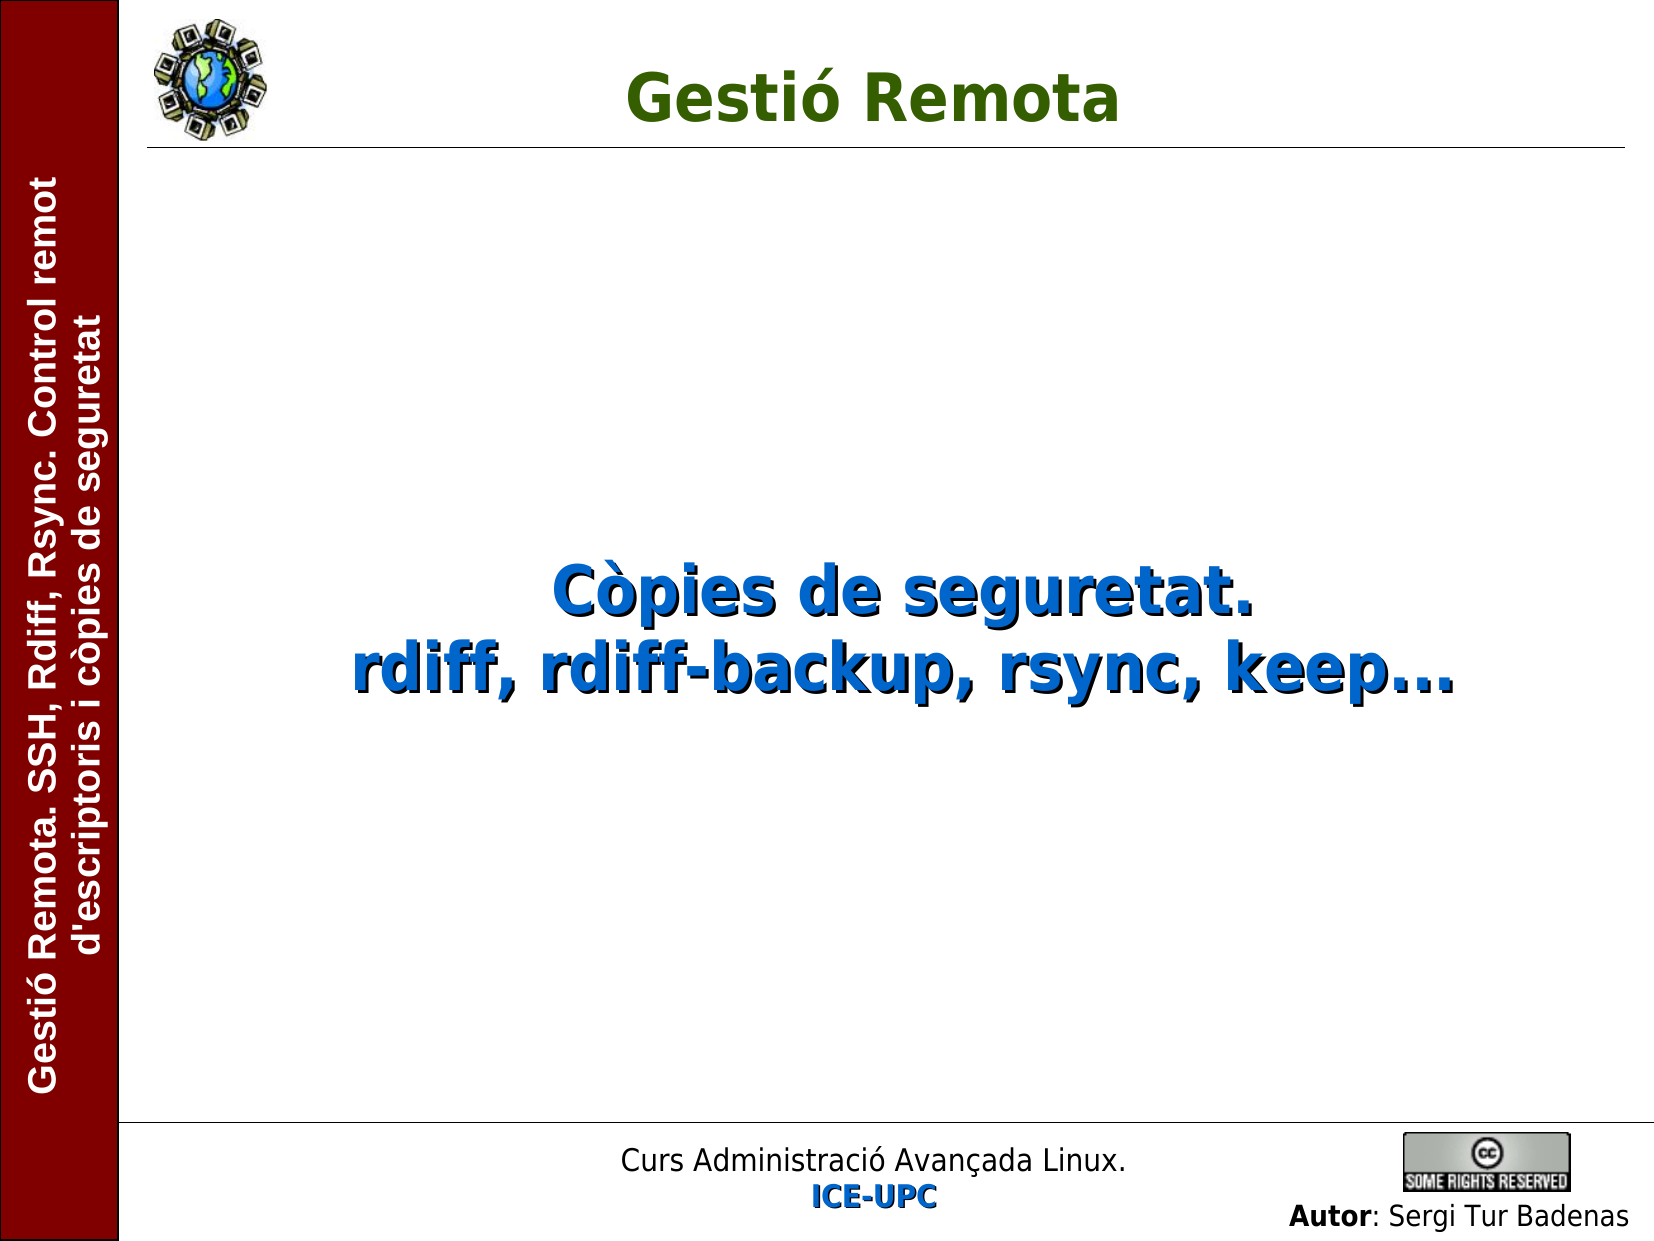

# Gestió Remota
 Còpies de seguretat.
rdiff, rdiff-backup, rsync, keep...